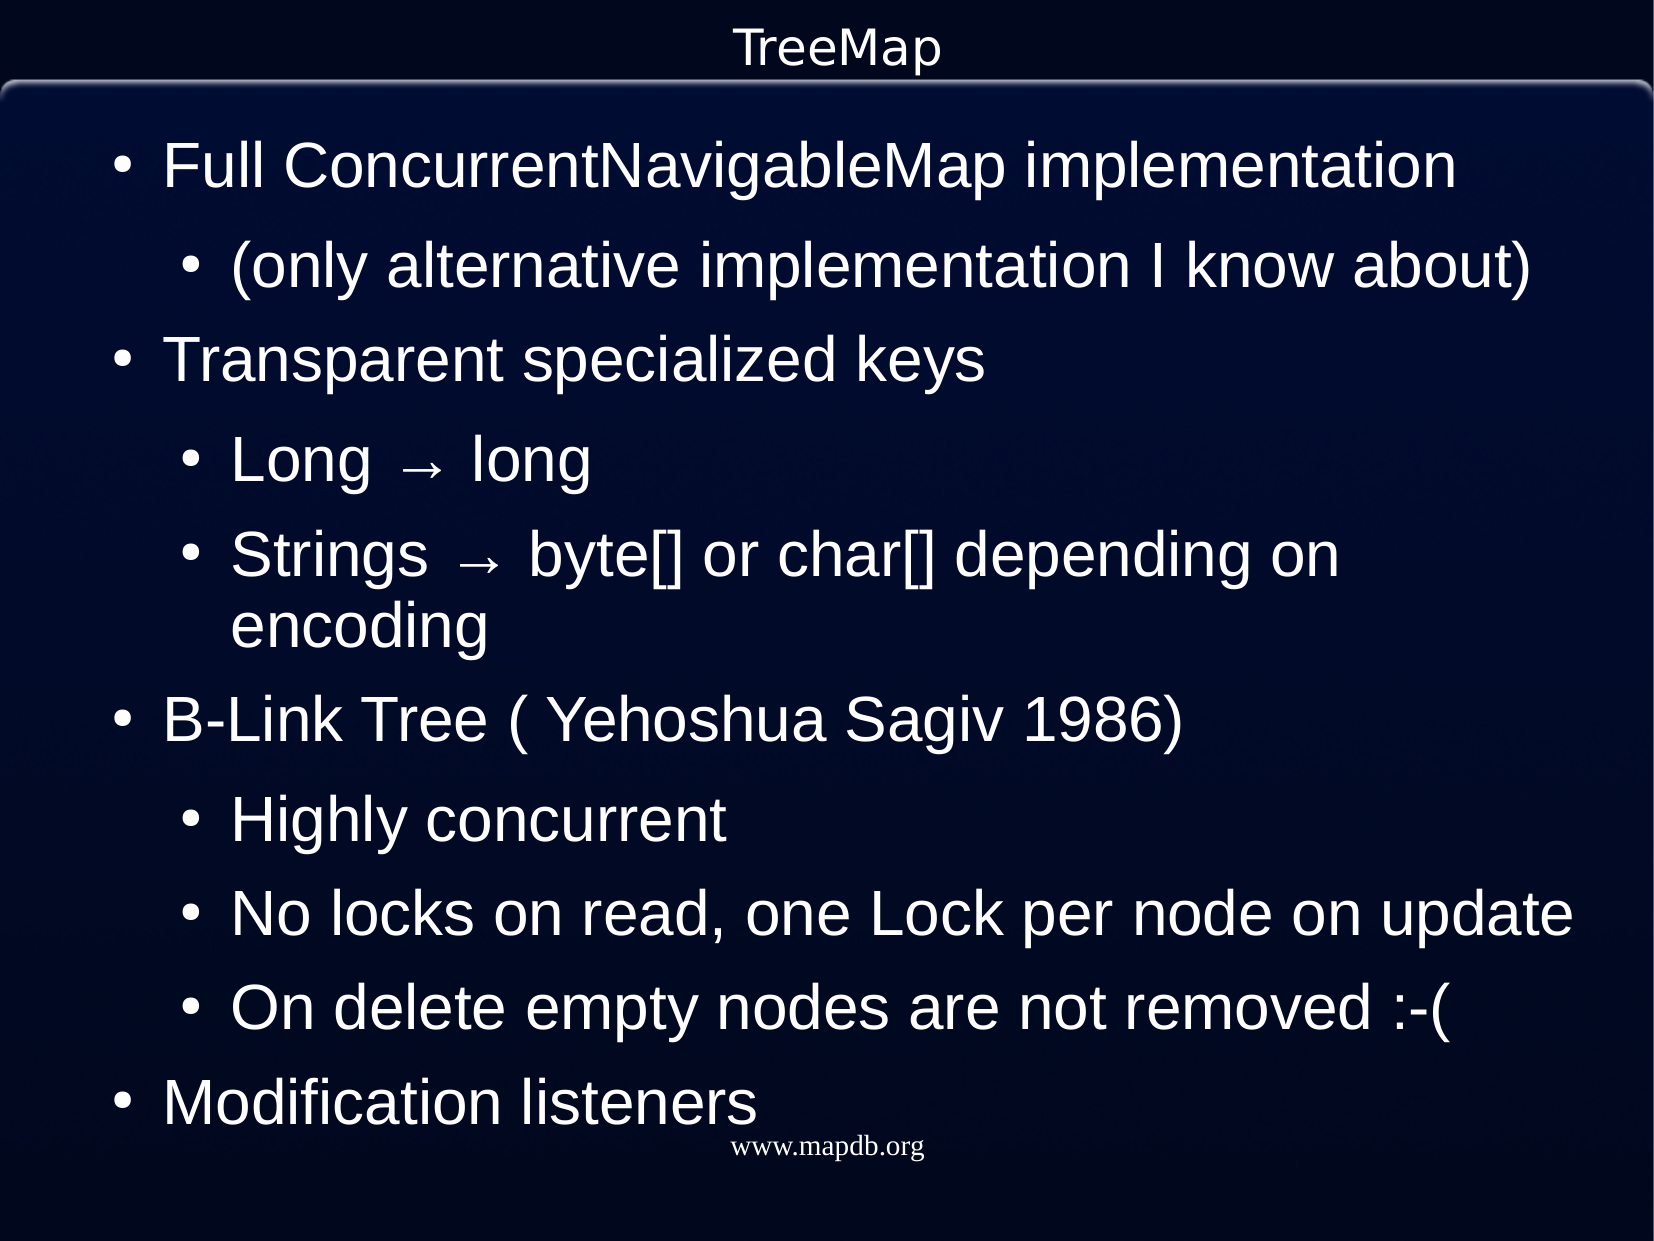

# TreeMap
Full ConcurrentNavigableMap implementation
(only alternative implementation I know about)
Transparent specialized keys
Long → long
Strings → byte[] or char[] depending on encoding
B-Link Tree ( Yehoshua Sagiv 1986)
Highly concurrent
No locks on read, one Lock per node on update
On delete empty nodes are not removed :-(
Modification listeners
www.mapdb.org